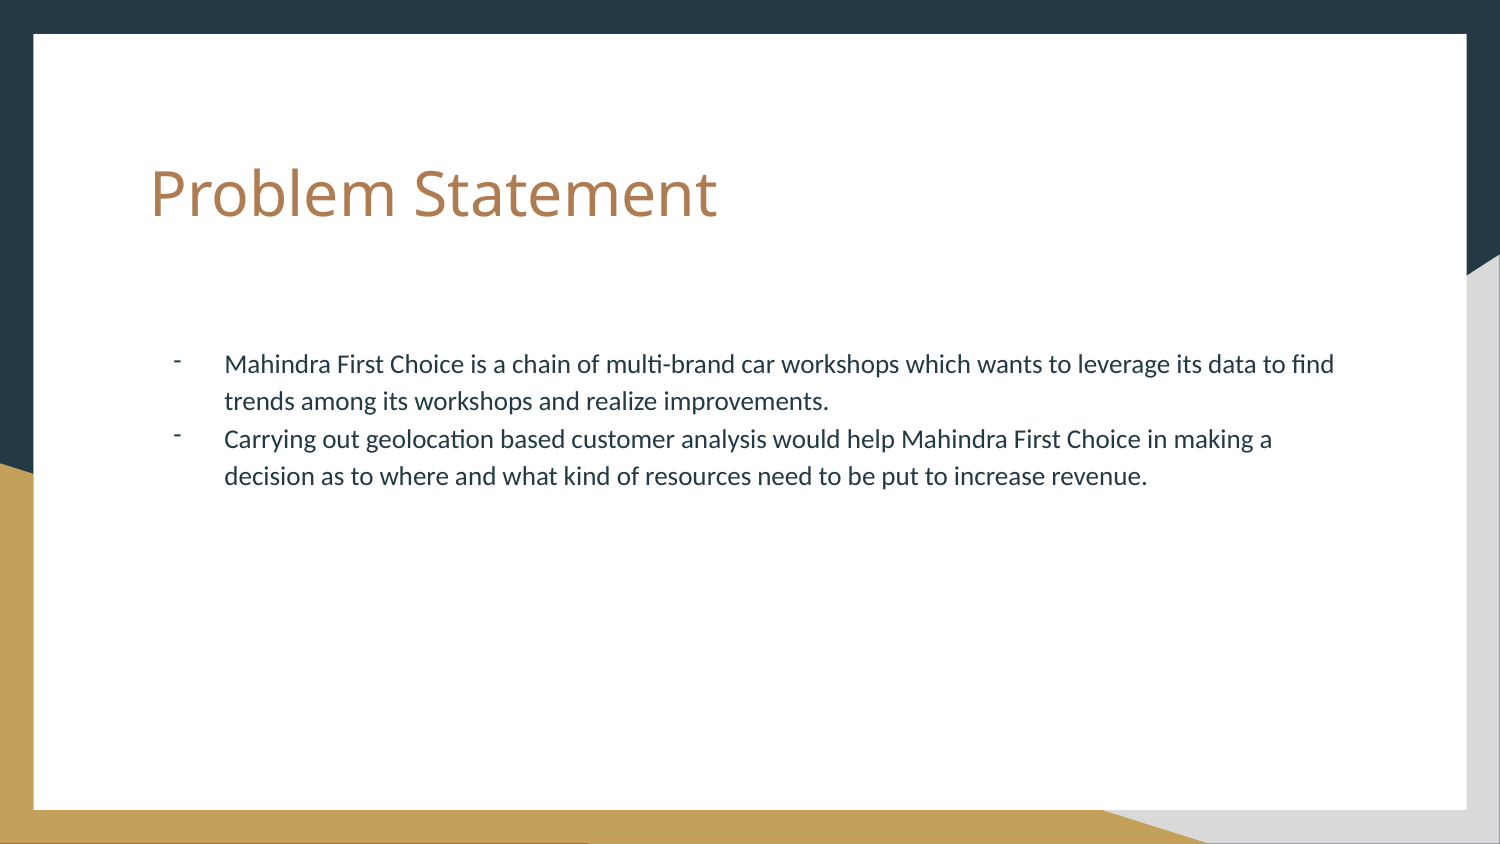

# Problem Statement
Mahindra First Choice is a chain of multi-brand car workshops which wants to leverage its data to find trends among its workshops and realize improvements.
Carrying out geolocation based customer analysis would help Mahindra First Choice in making a decision as to where and what kind of resources need to be put to increase revenue.